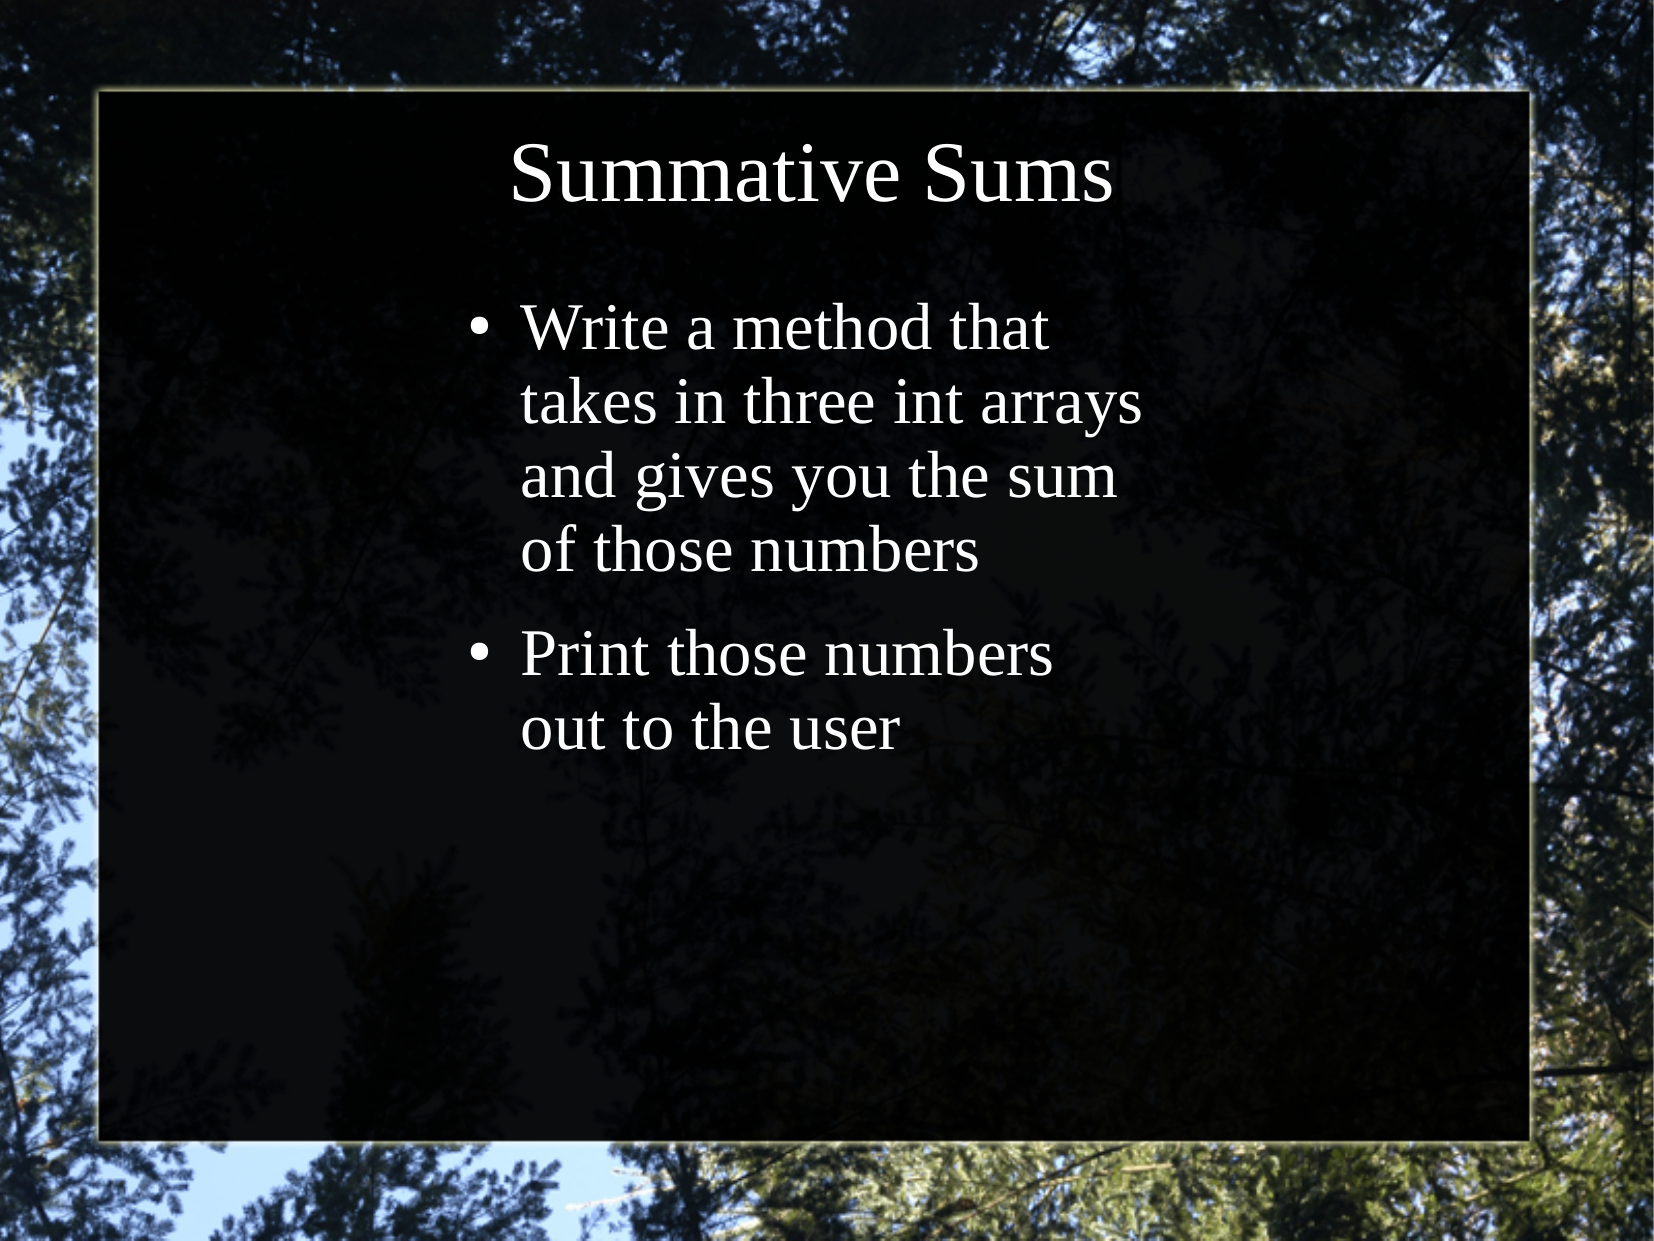

# Summative Sums
Write a method that takes in three int arrays and gives you the sum of those numbers
Print those numbers out to the user